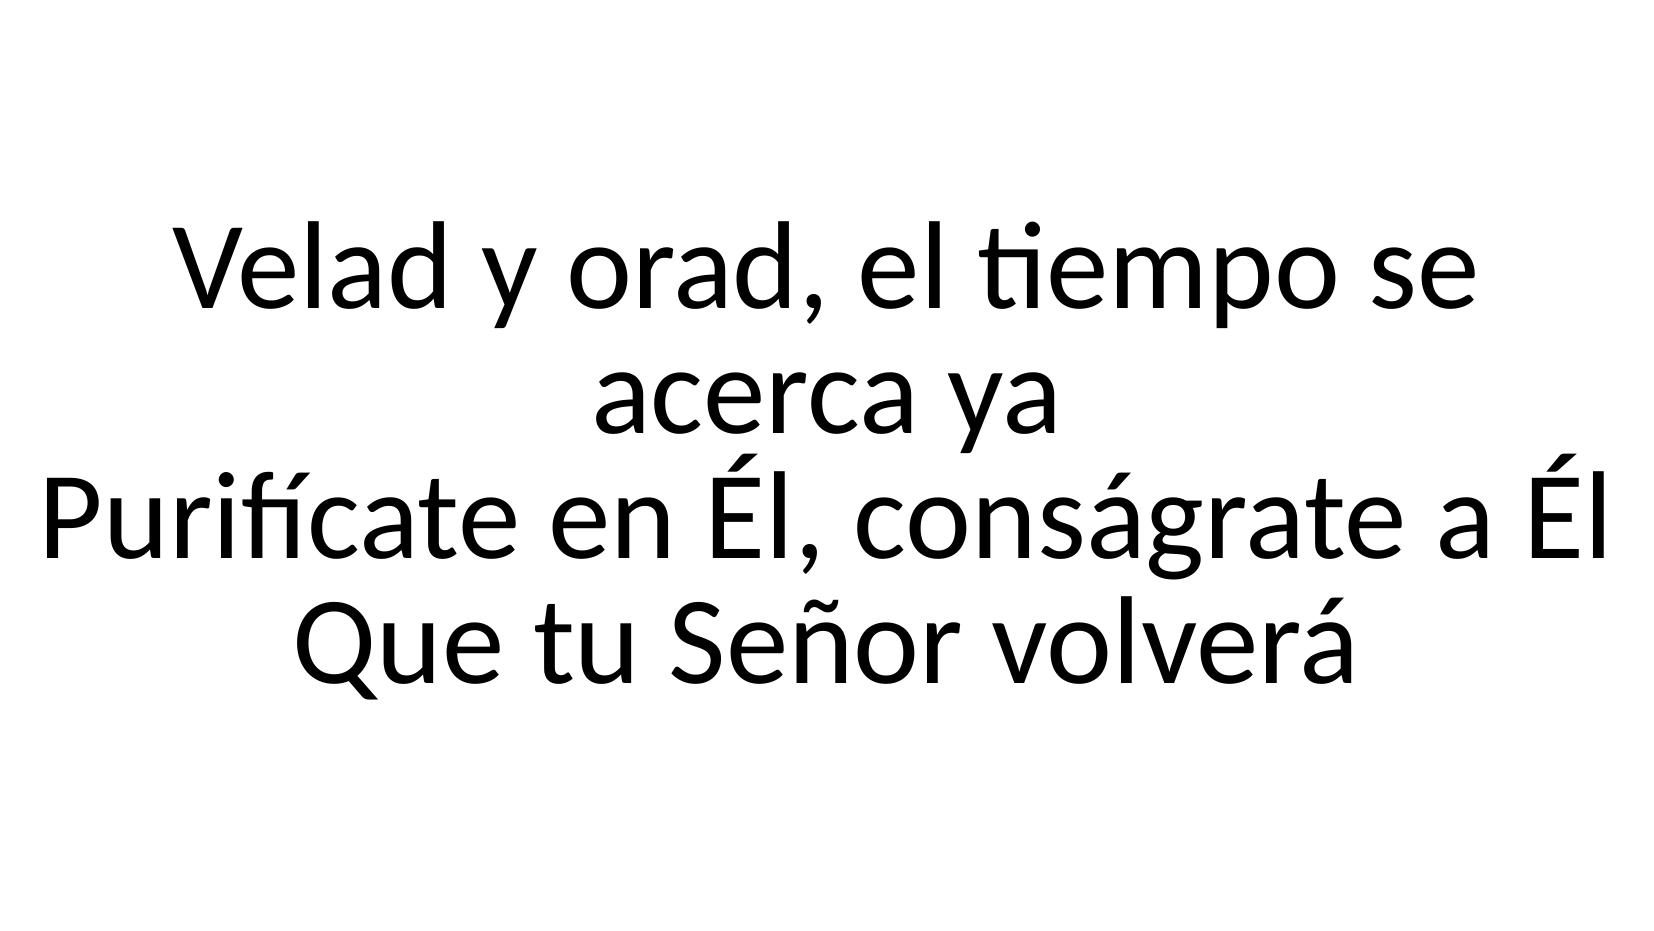

# Velad y orad, el tiempo se acerca ya Purifícate en Él, conságrate a Él Que tu Señor volverá